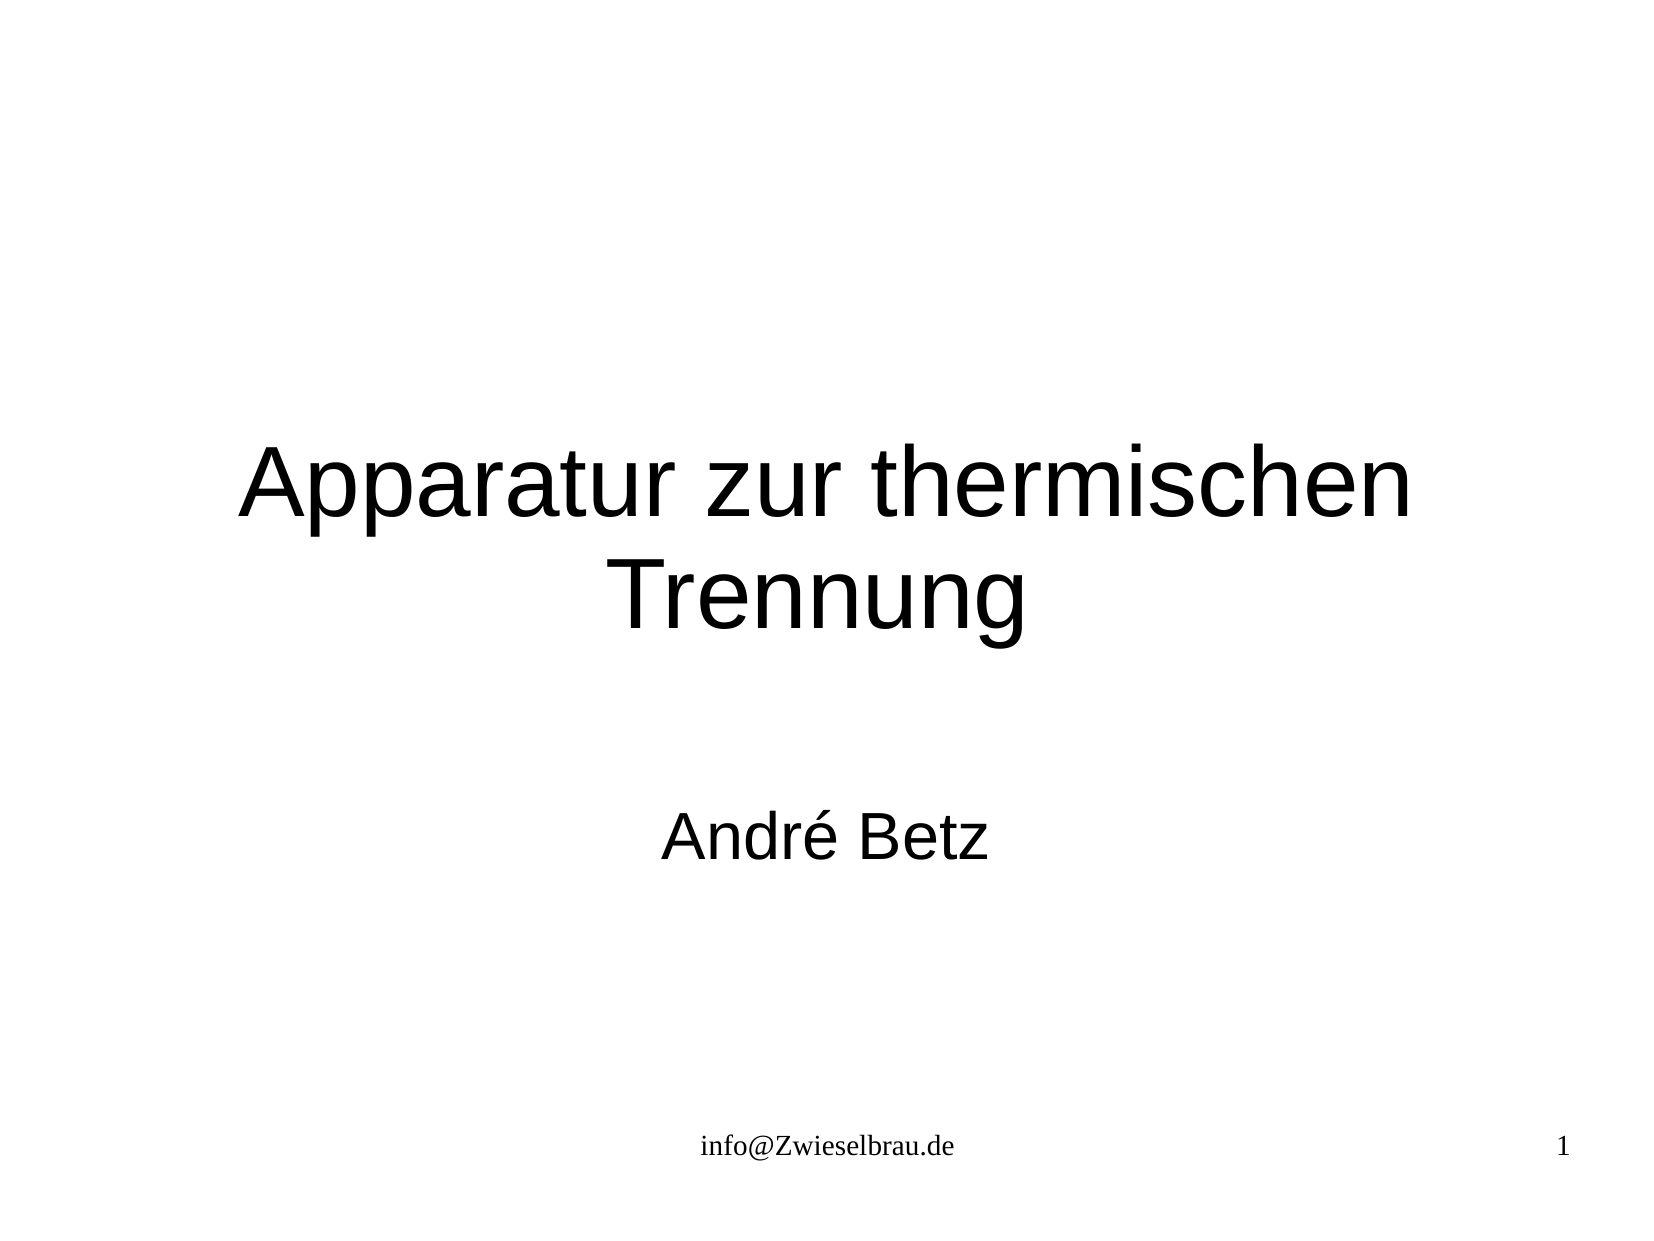

# Apparatur zur thermischen Trennung
André Betz
info@Zwieselbrau.de
1